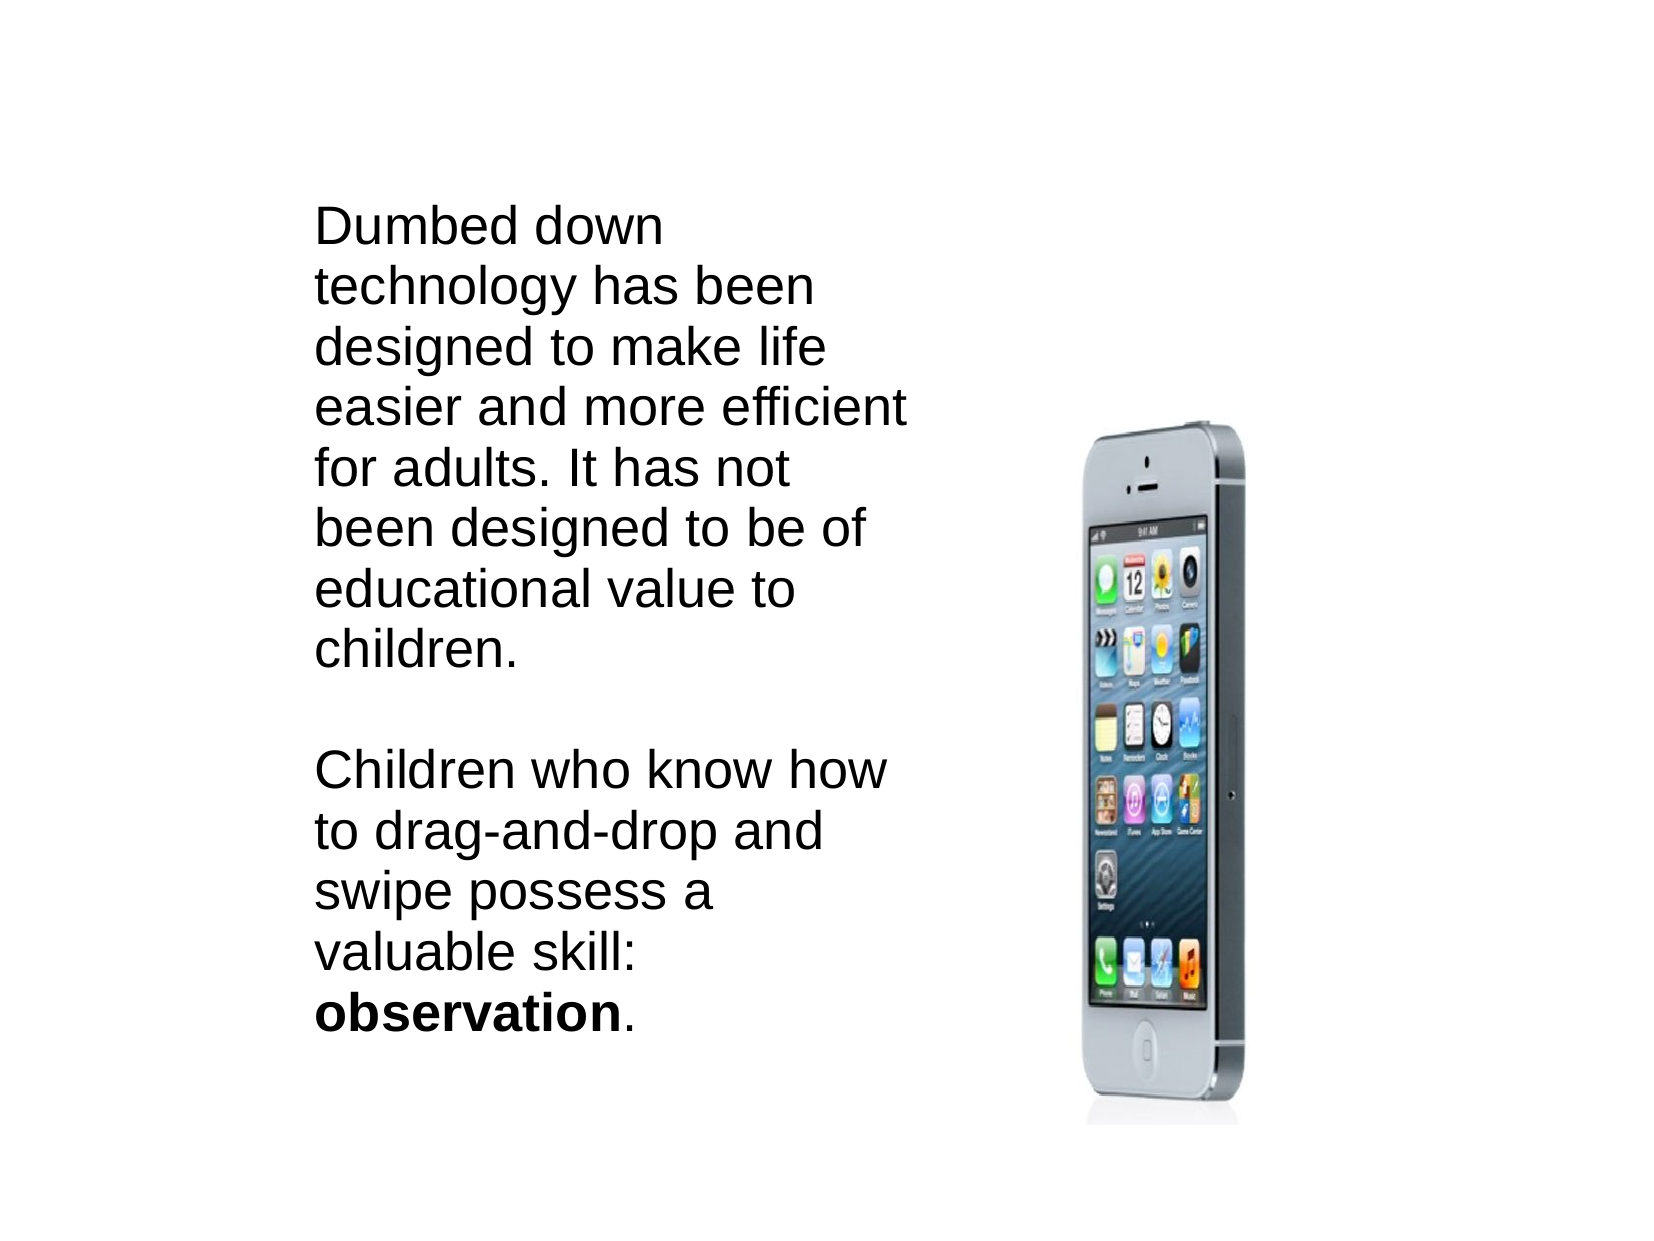

Dumbed down technology has been designed to make life easier and more efficient for adults. It has not been designed to be of educational value to children.
Children who know how to drag-and-drop and swipe possess a valuable skill: observation.